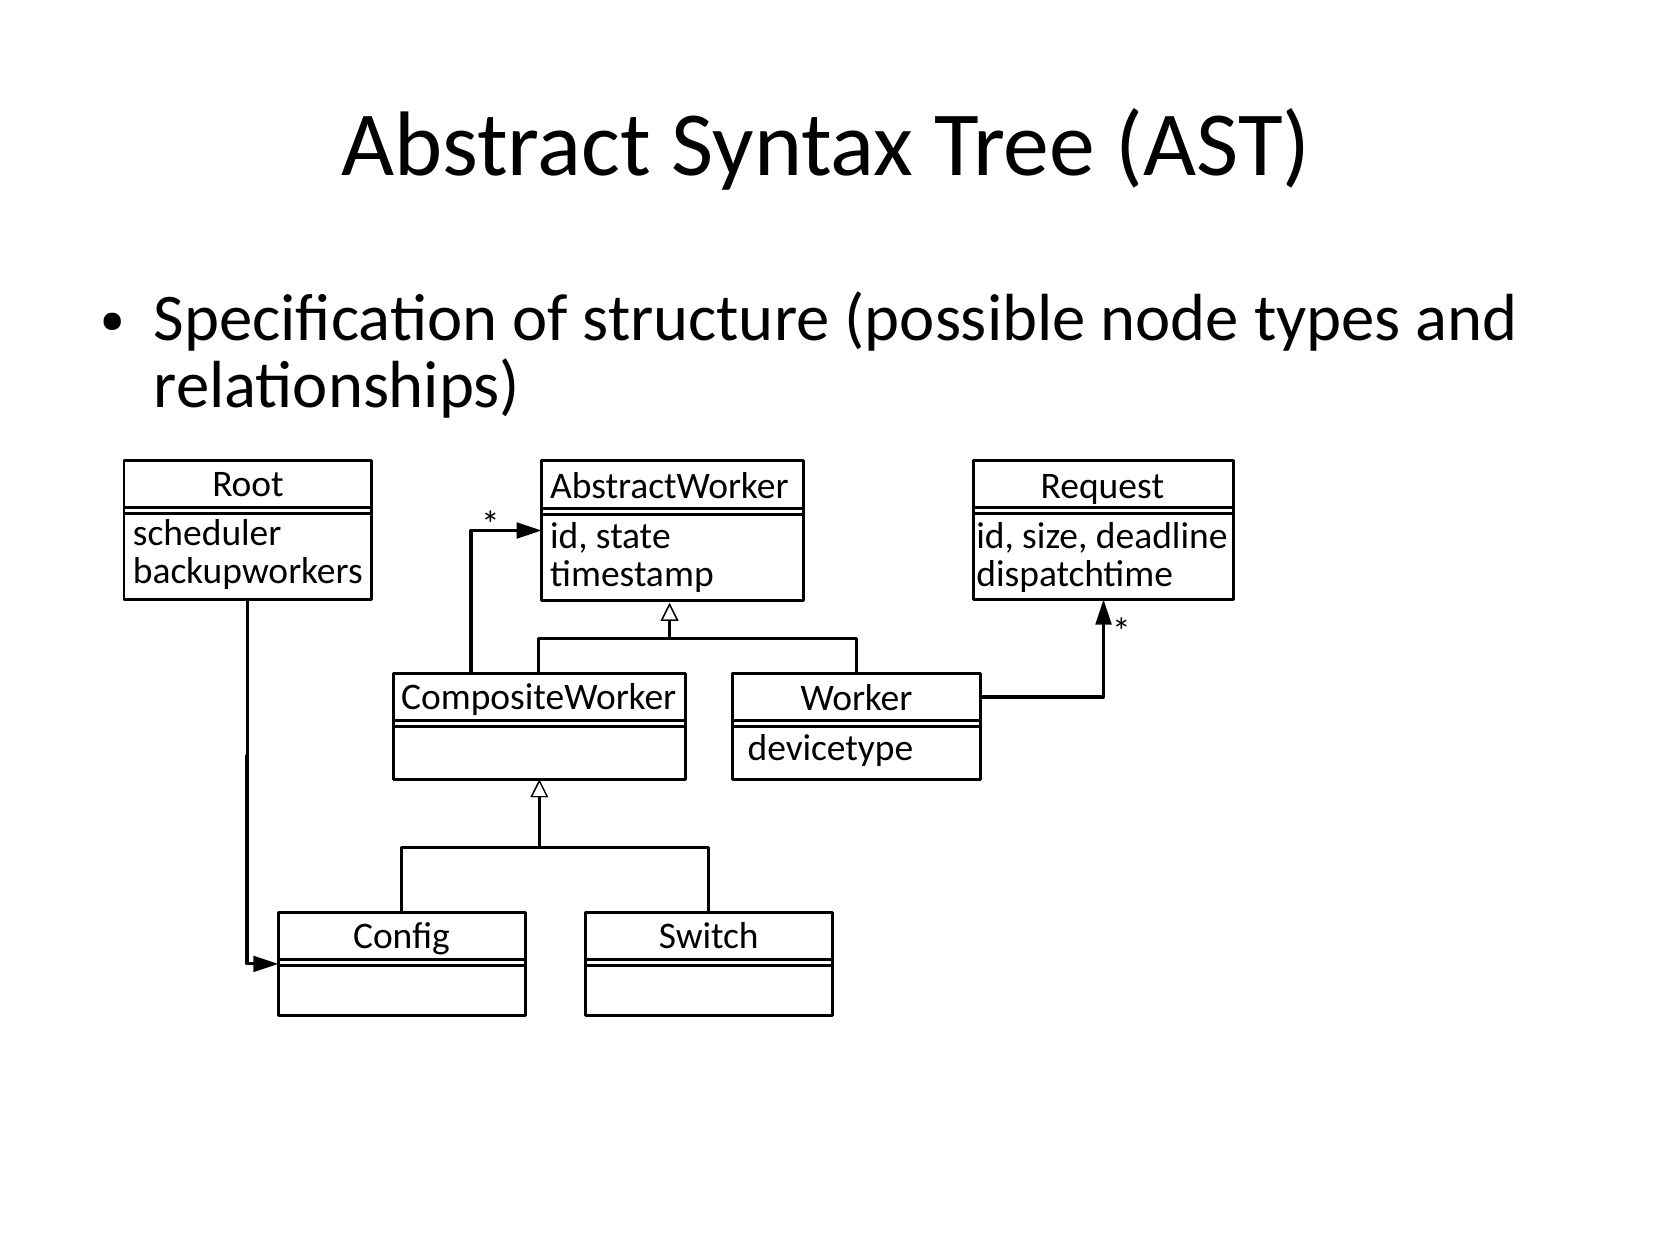

# Abstract Syntax Tree (AST)
Specification of structure (possible node types and relationships)
Root
scheduler
backupworkers
AbstractWorker
id, state
timestamp
Request
id, size, deadline
dispatchtime
*
*
CompositeWorker
Worker
devicetype
Config
Switch